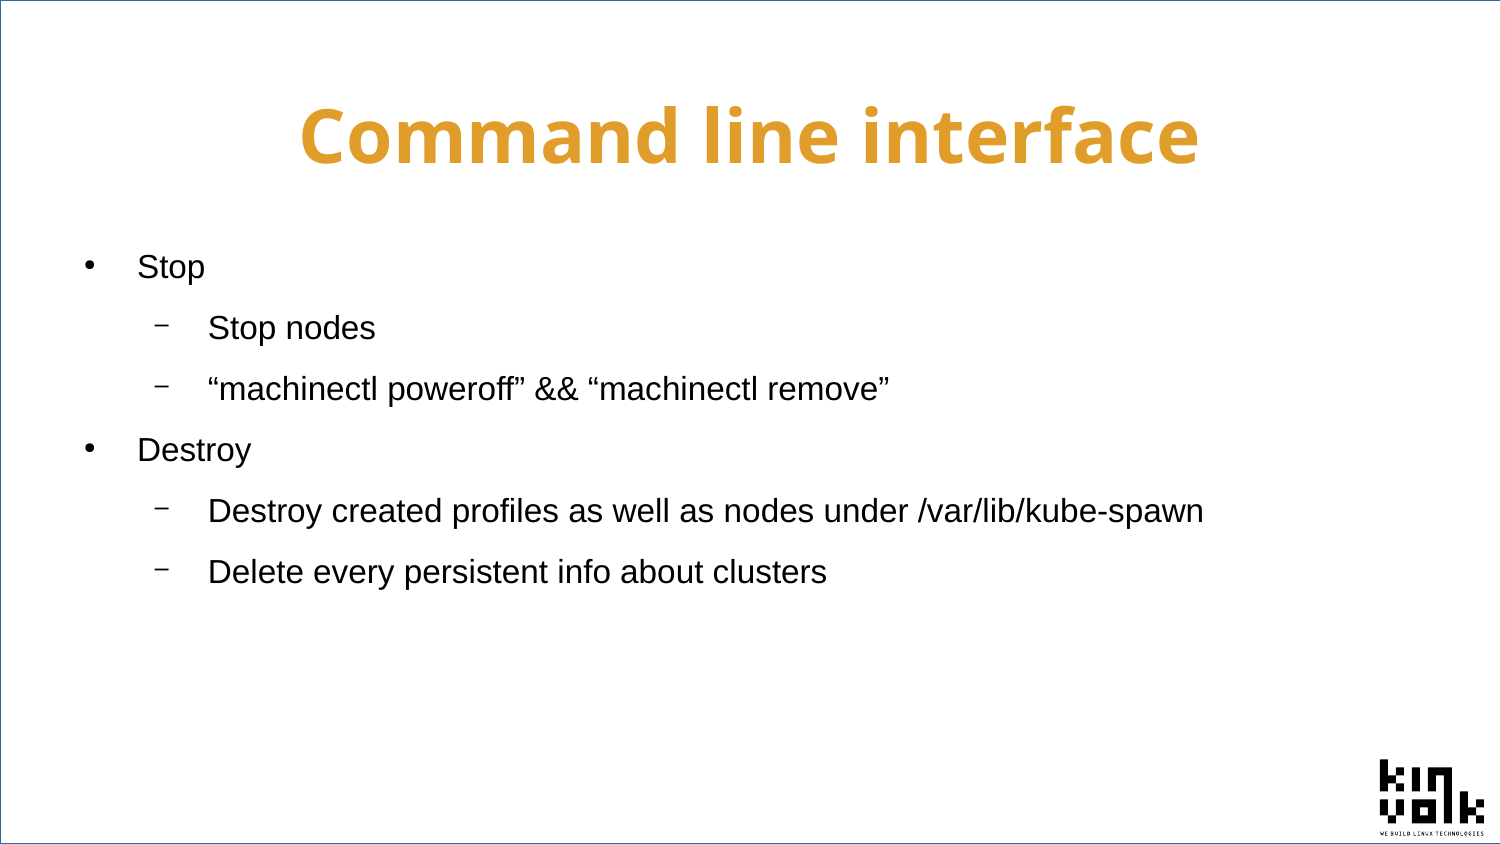

# Command line interface
Stop
Stop nodes
“machinectl poweroff” && “machinectl remove”
Destroy
Destroy created profiles as well as nodes under /var/lib/kube-spawn
Delete every persistent info about clusters